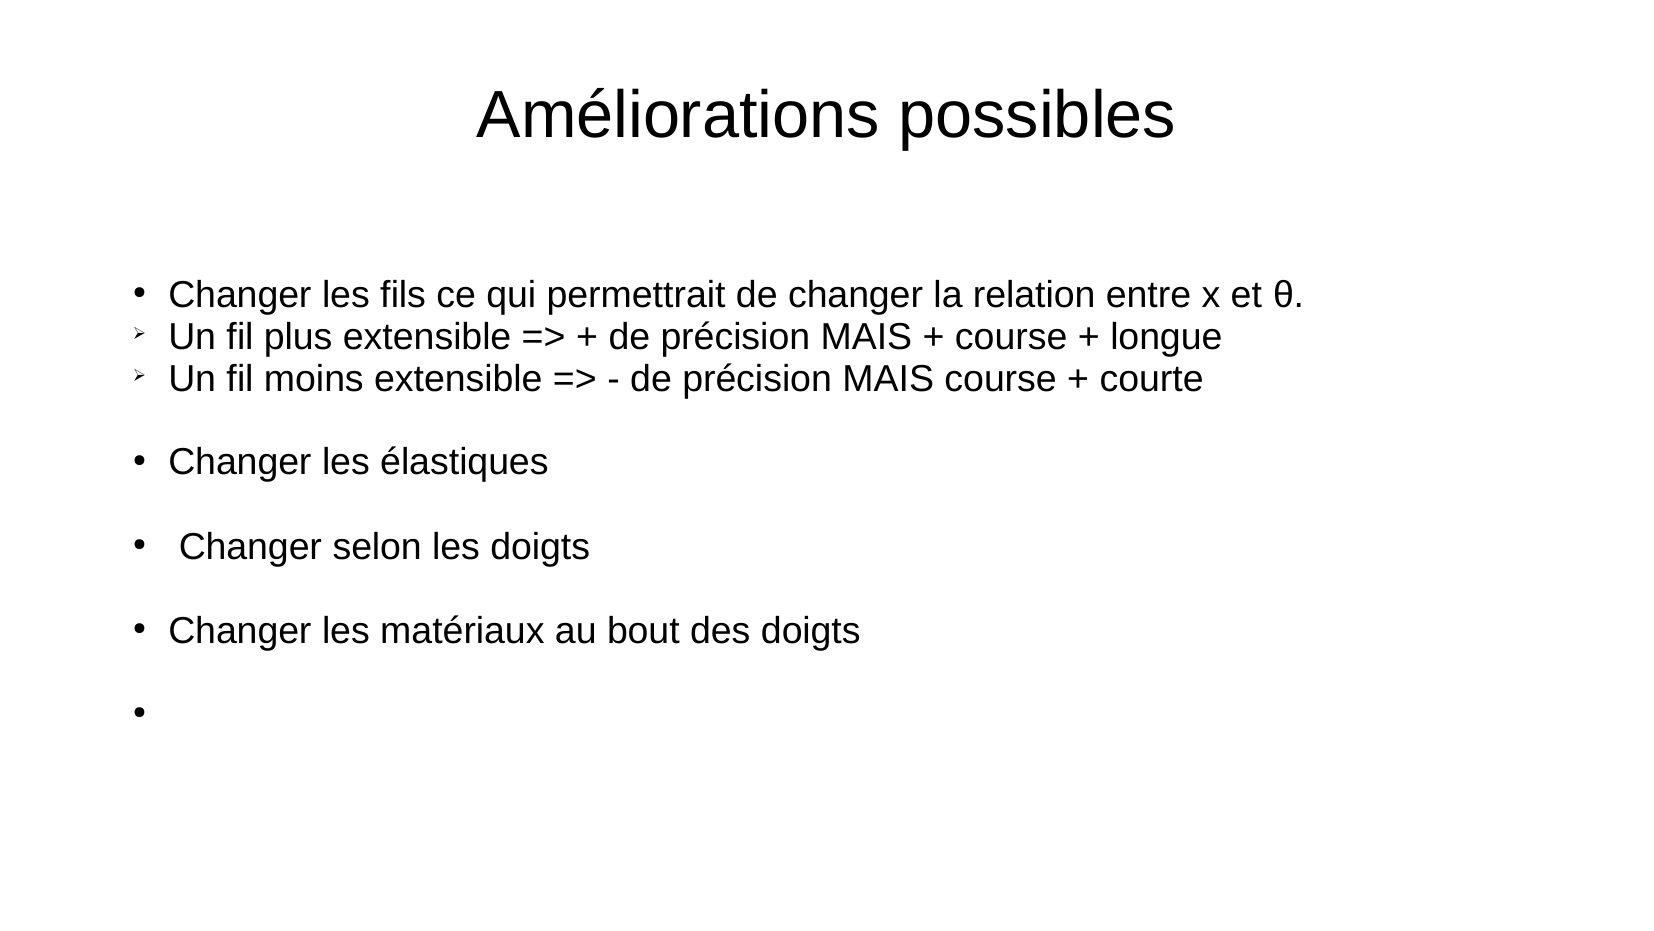

# Améliorations possibles
Changer les fils ce qui permettrait de changer la relation entre x et θ.
Un fil plus extensible => + de précision MAIS + course + longue
Un fil moins extensible => - de précision MAIS course + courte
Changer les élastiques
 Changer selon les doigts
Changer les matériaux au bout des doigts